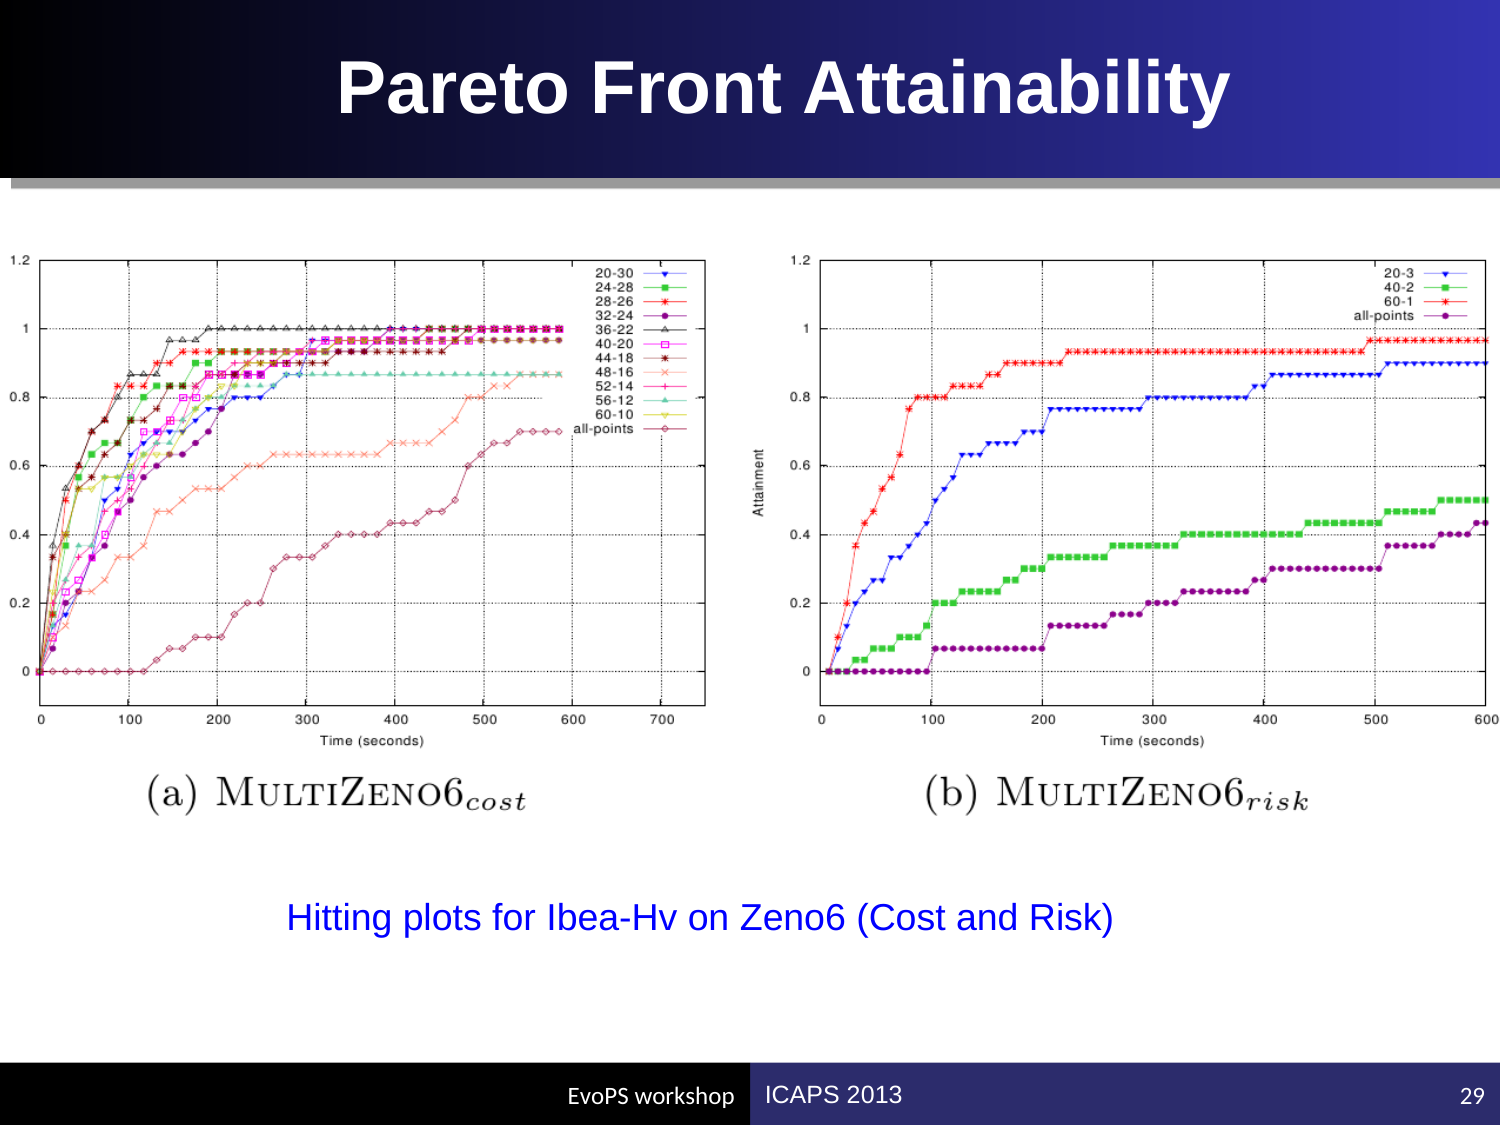

Pareto Front Attainability
Hitting plots for Ibea-Hv on Zeno6 (Cost and Risk)
29